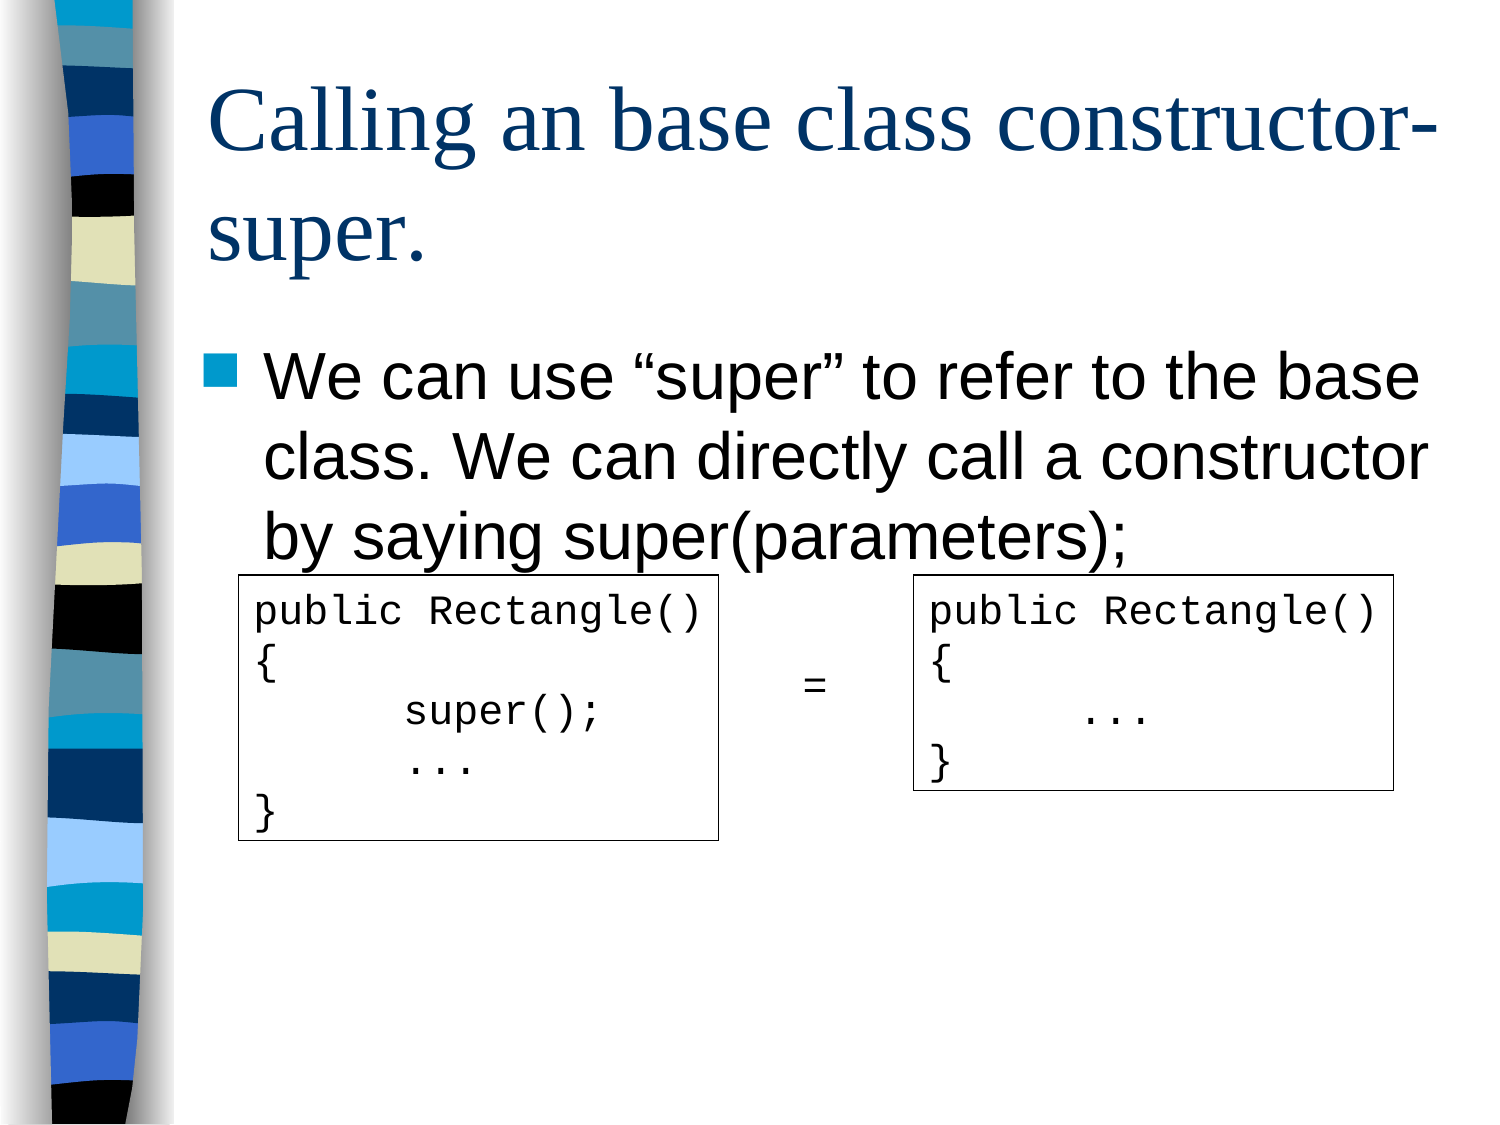

# Calling an base class constructor- super.
We can use “super” to refer to the base class. We can directly call a constructor by saying super(parameters);
public Rectangle()
{
	super();
	...
}
public Rectangle()
{
	...
}
=